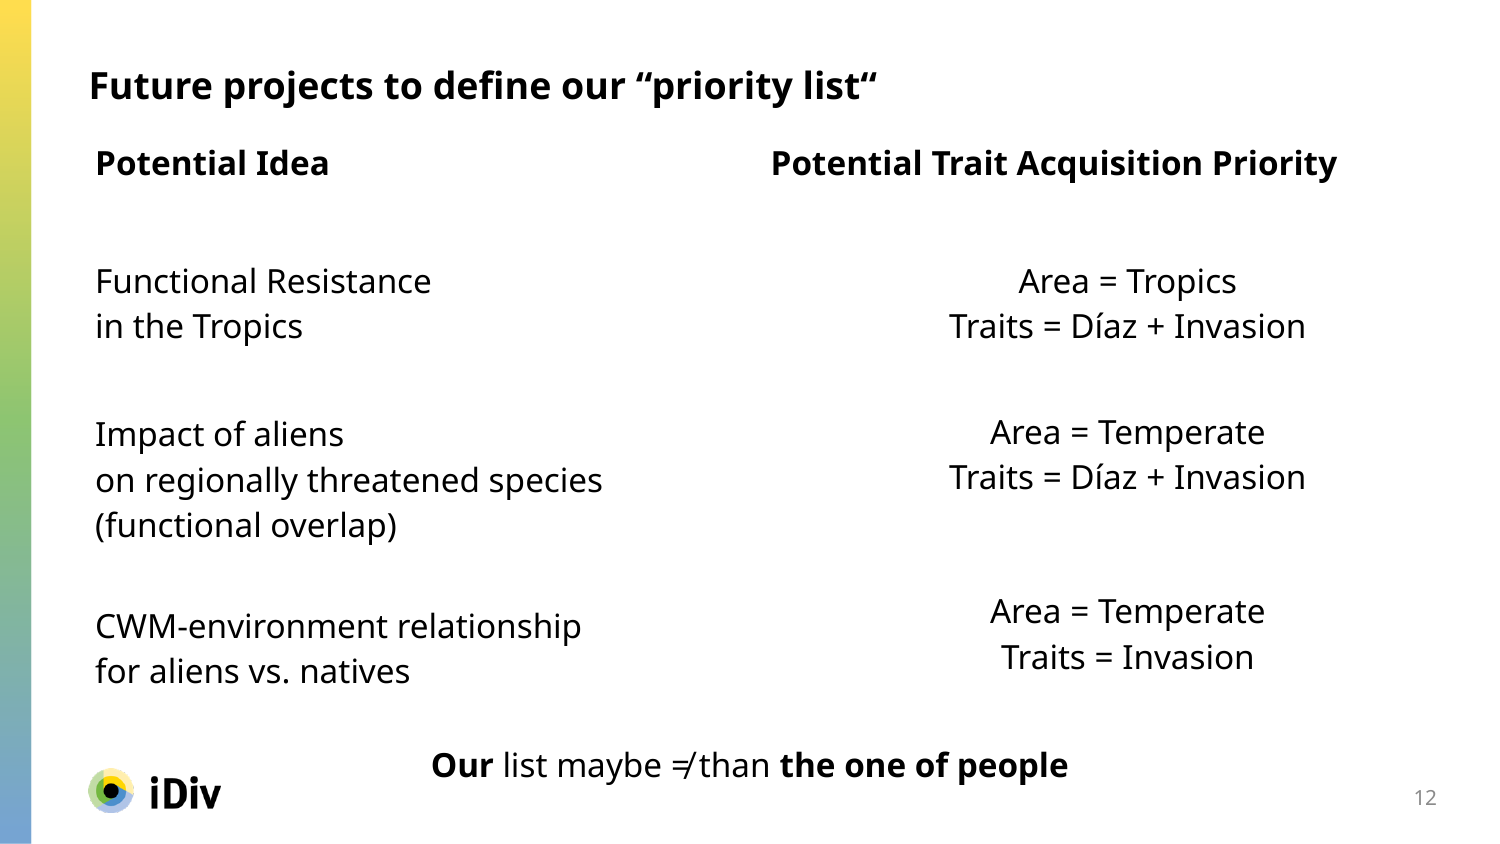

# Future projects to define our “priority list“
Potential Idea
Potential Trait Acquisition Priority
Area = Tropics
Traits = Díaz + Invasion
Functional Resistance in the Tropics
Area = Temperate
Traits = Díaz + Invasion
Impact of aliens
on regionally threatened species (functional overlap)
Area = Temperate
Traits = Invasion
CWM-environment relationship for aliens vs. natives
Our list maybe ≠ than the one of people